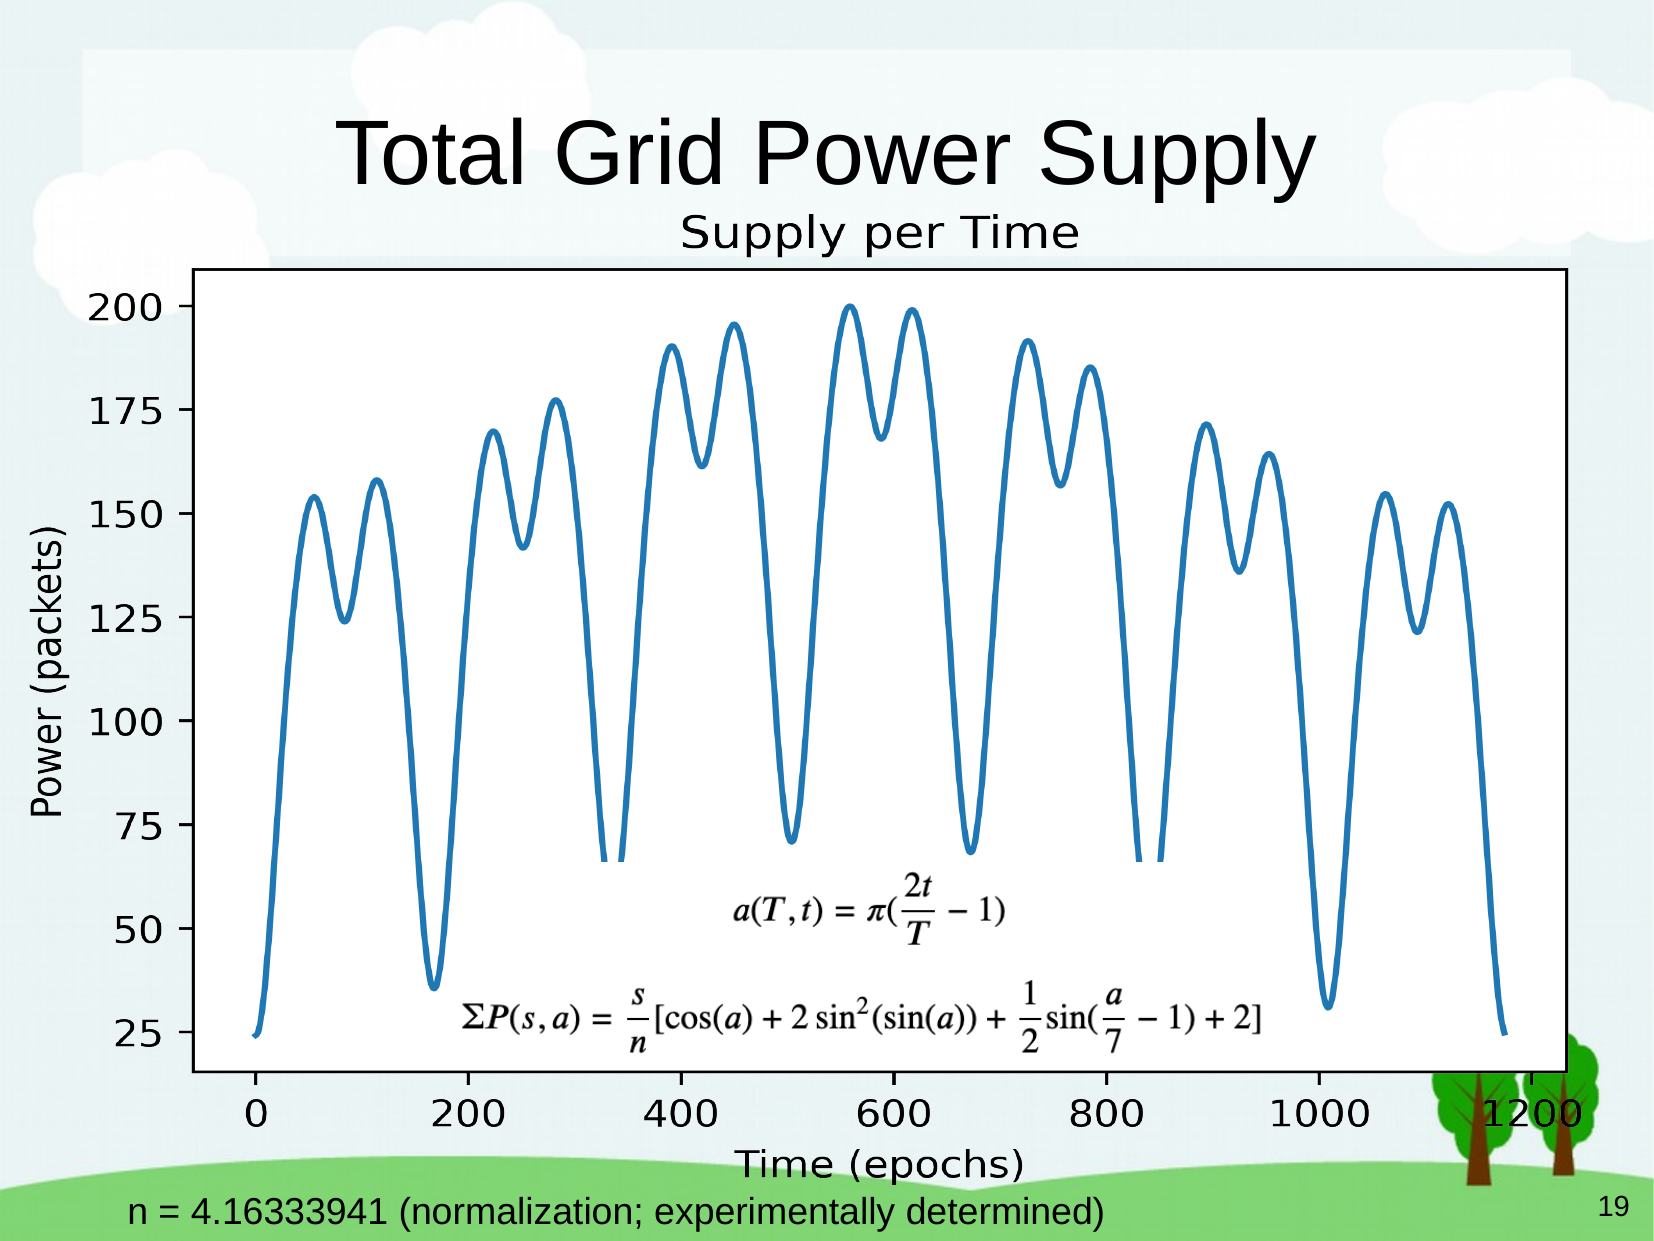

# Total Grid Power Supply
n = 4.16333941 (normalization; experimentally determined)
19